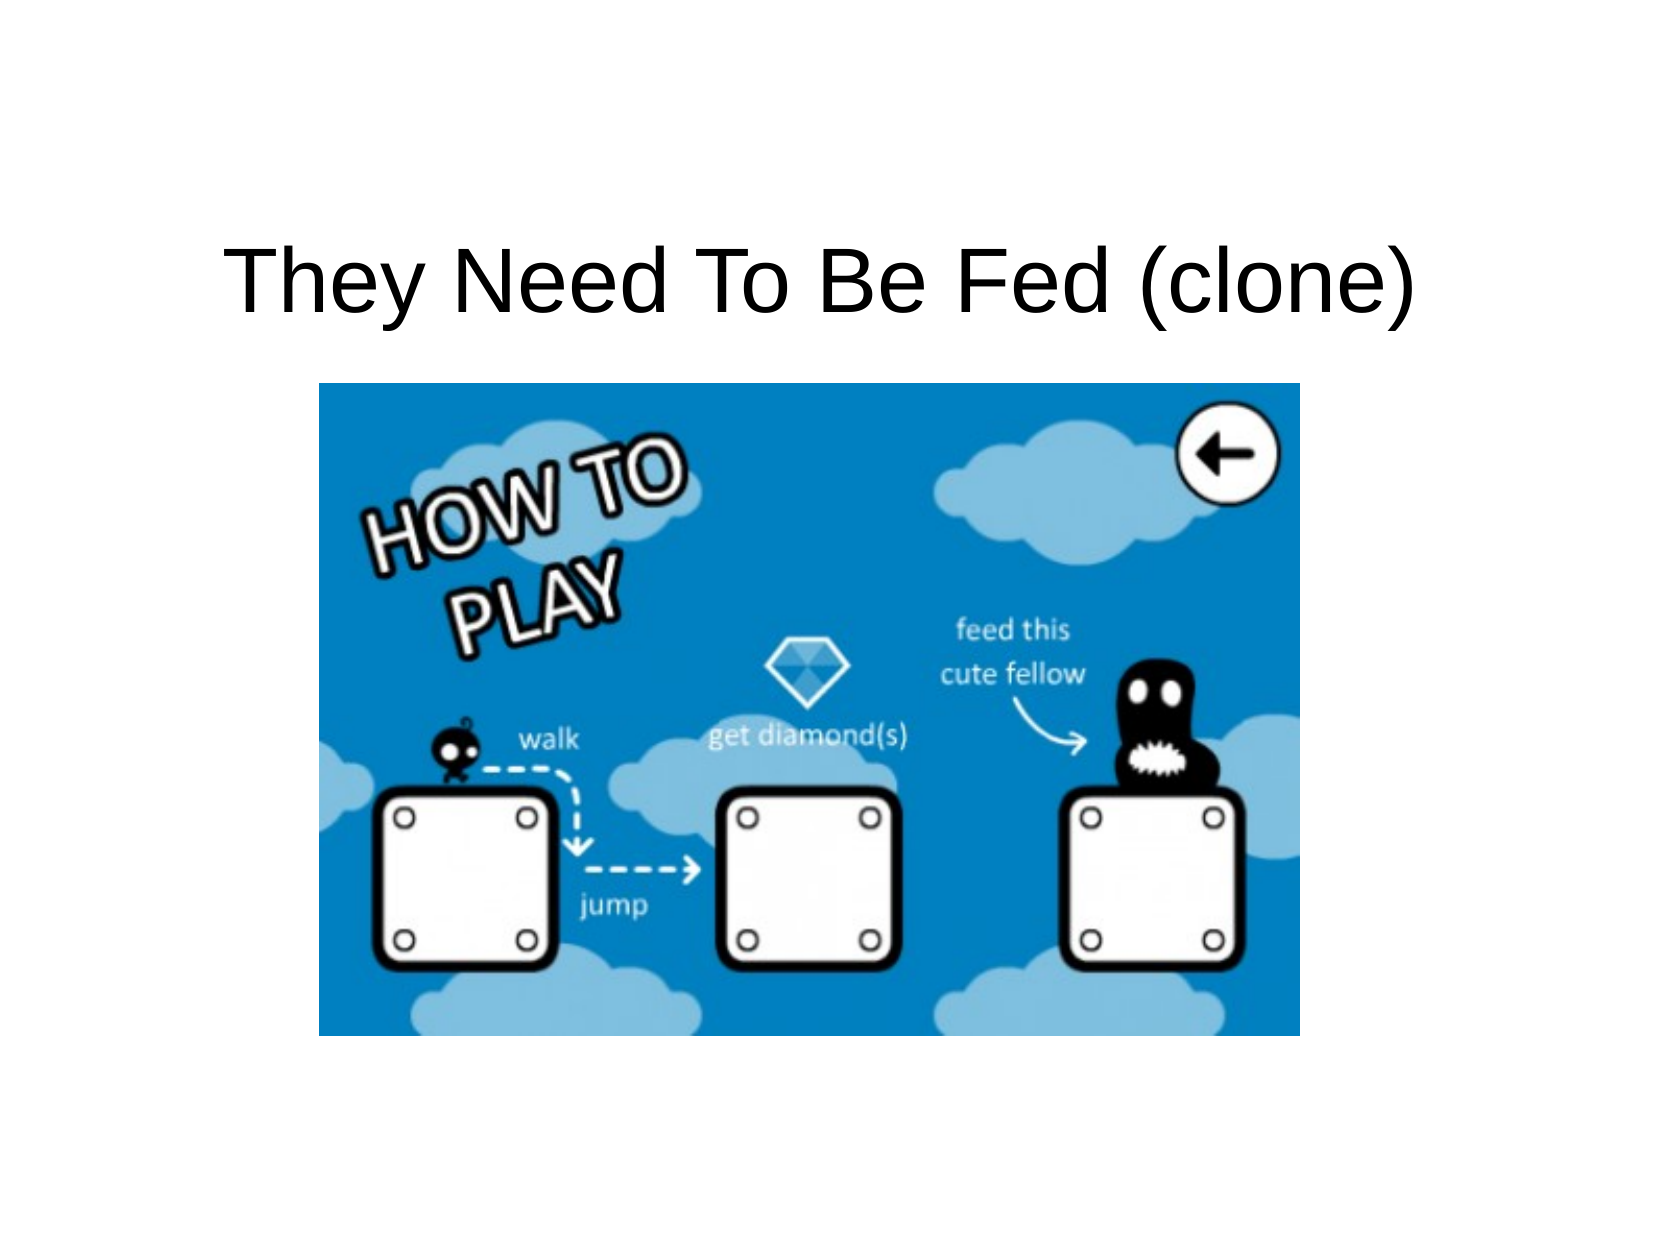

# They Need To Be Fed (clone)